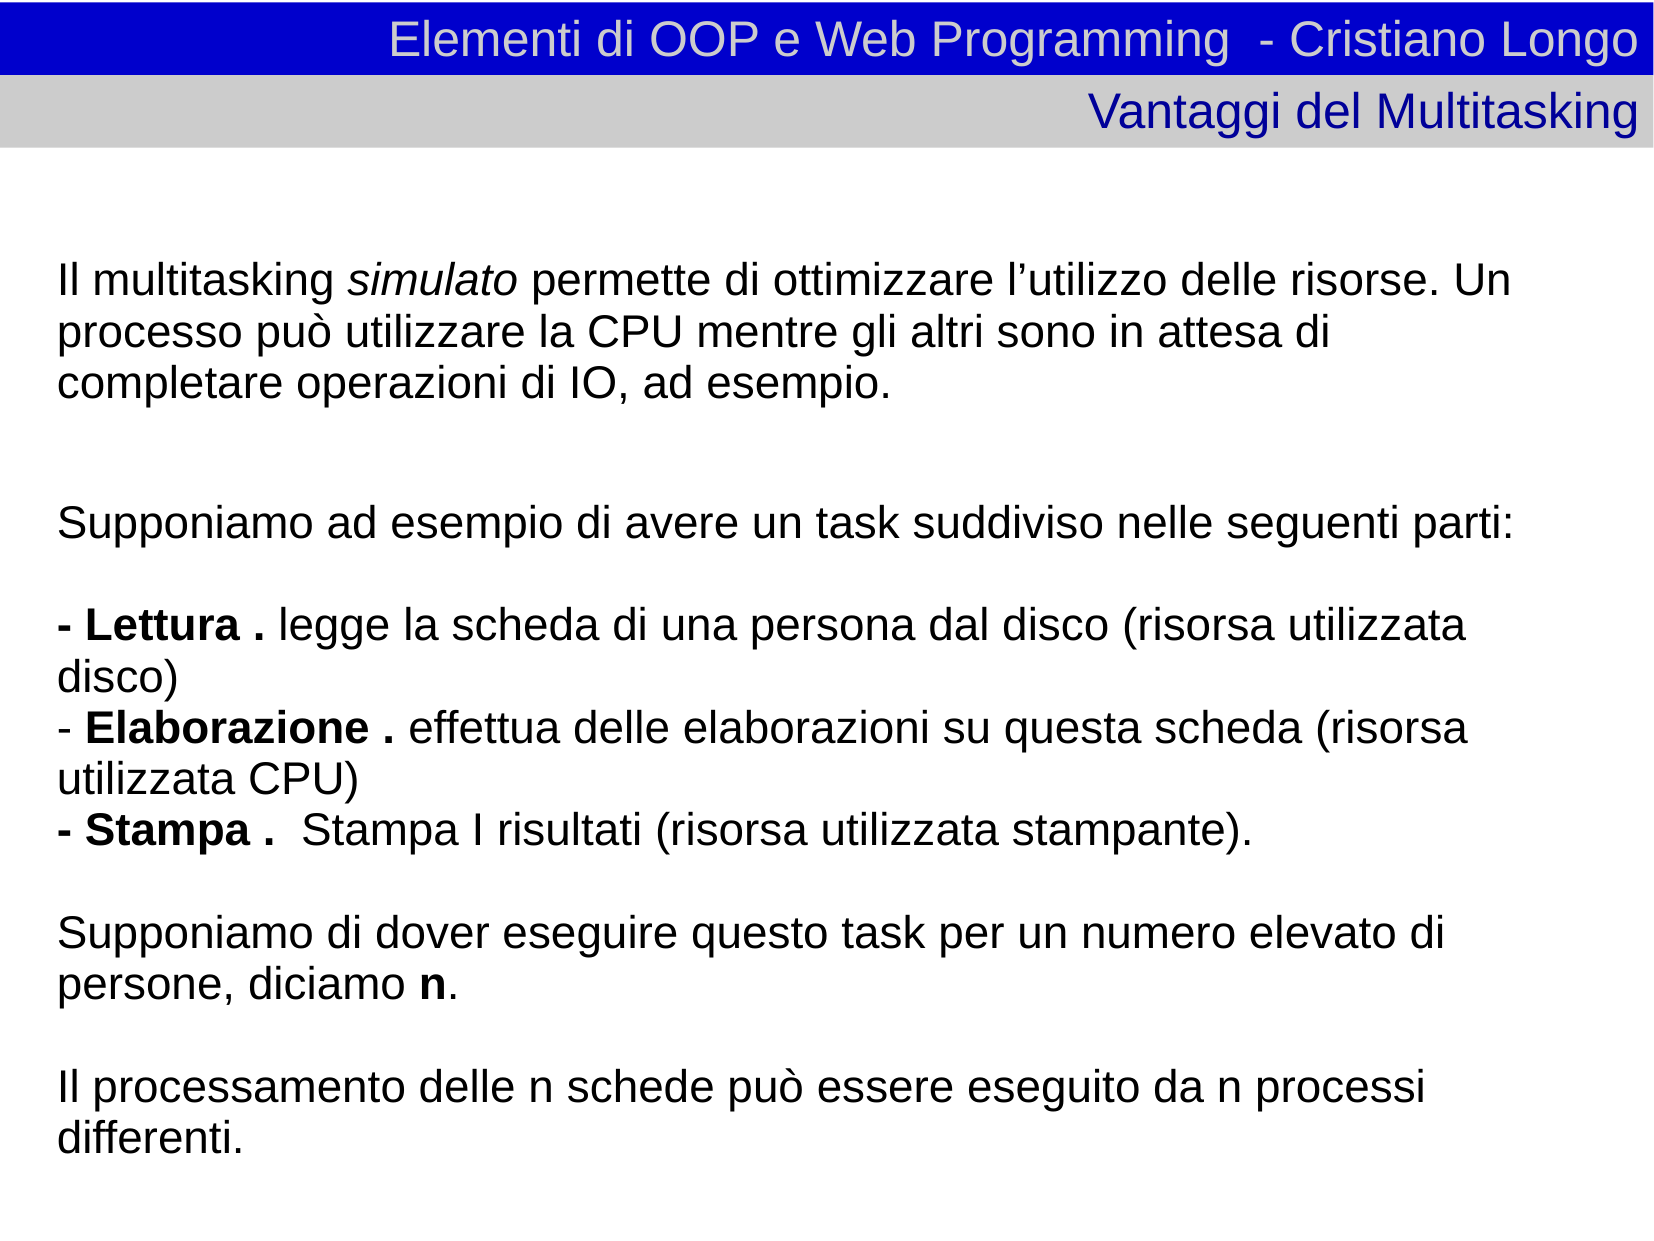

# Elementi di OOP e Web Programming - Cristiano Longo
Vantaggi del Multitasking
Il multitasking simulato permette di ottimizzare l’utilizzo delle risorse. Un processo può utilizzare la CPU mentre gli altri sono in attesa di completare operazioni di IO, ad esempio.
Supponiamo ad esempio di avere un task suddiviso nelle seguenti parti:
- Lettura . legge la scheda di una persona dal disco (risorsa utilizzata disco)
- Elaborazione . effettua delle elaborazioni su questa scheda (risorsa utilizzata CPU)
- Stampa . Stampa I risultati (risorsa utilizzata stampante).
Supponiamo di dover eseguire questo task per un numero elevato di persone, diciamo n.
Il processamento delle n schede può essere eseguito da n processi differenti.